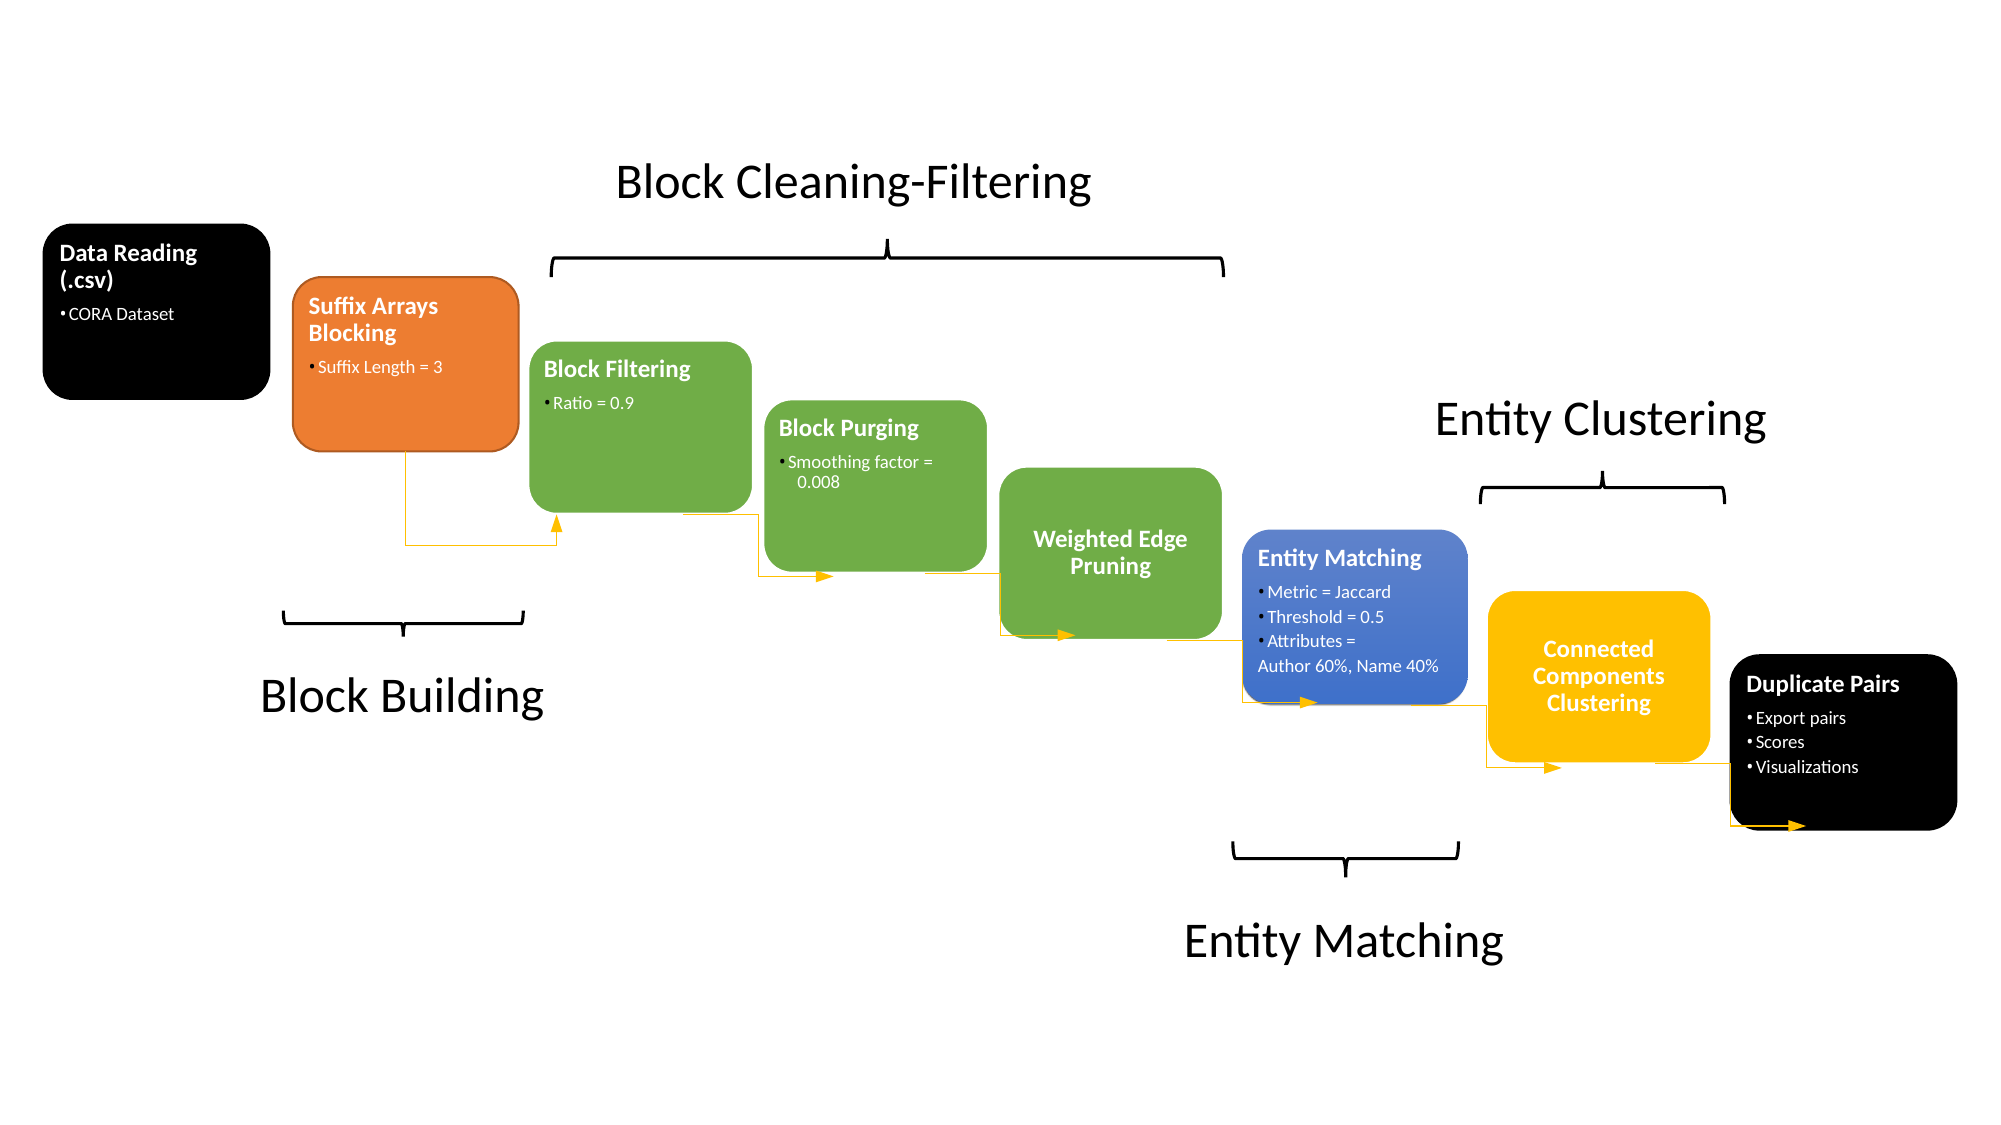

Block Cleaning-Filtering
Data Reading (.csv)
CORA Dataset
Suffix Arrays Blocking
Suffix Length = 3
Block Filtering
Ratio = 0.9
Block Purging
Smoothing factor = 0.008
Weighted Edge Pruning
Entity Matching
Metric = Jaccard
Threshold = 0.5
Attributes =
Author 60%, Name 40%
Connected Components Clustering
Duplicate Pairs
Export pairs
Scores
Visualizations
Entity Clustering
Block Building
Entity Matching